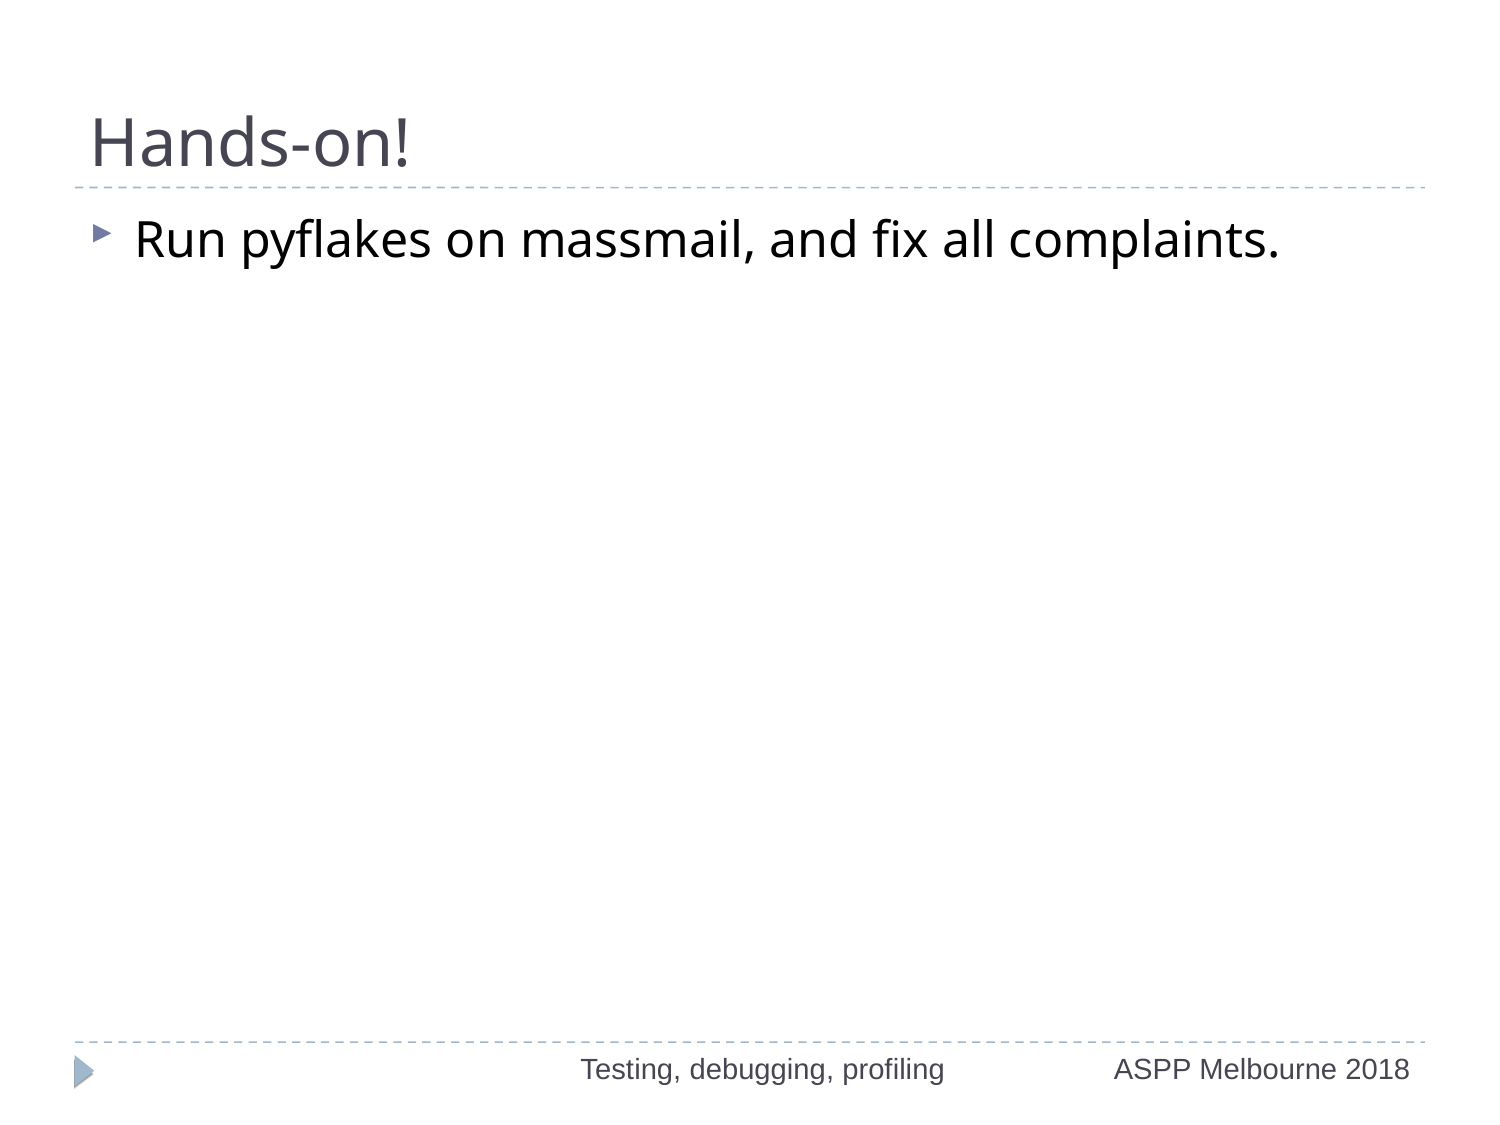

# Hands-on!
Run pyflakes on massmail, and fix all complaints.
Testing, debugging, profiling
ASPP Melbourne 2018